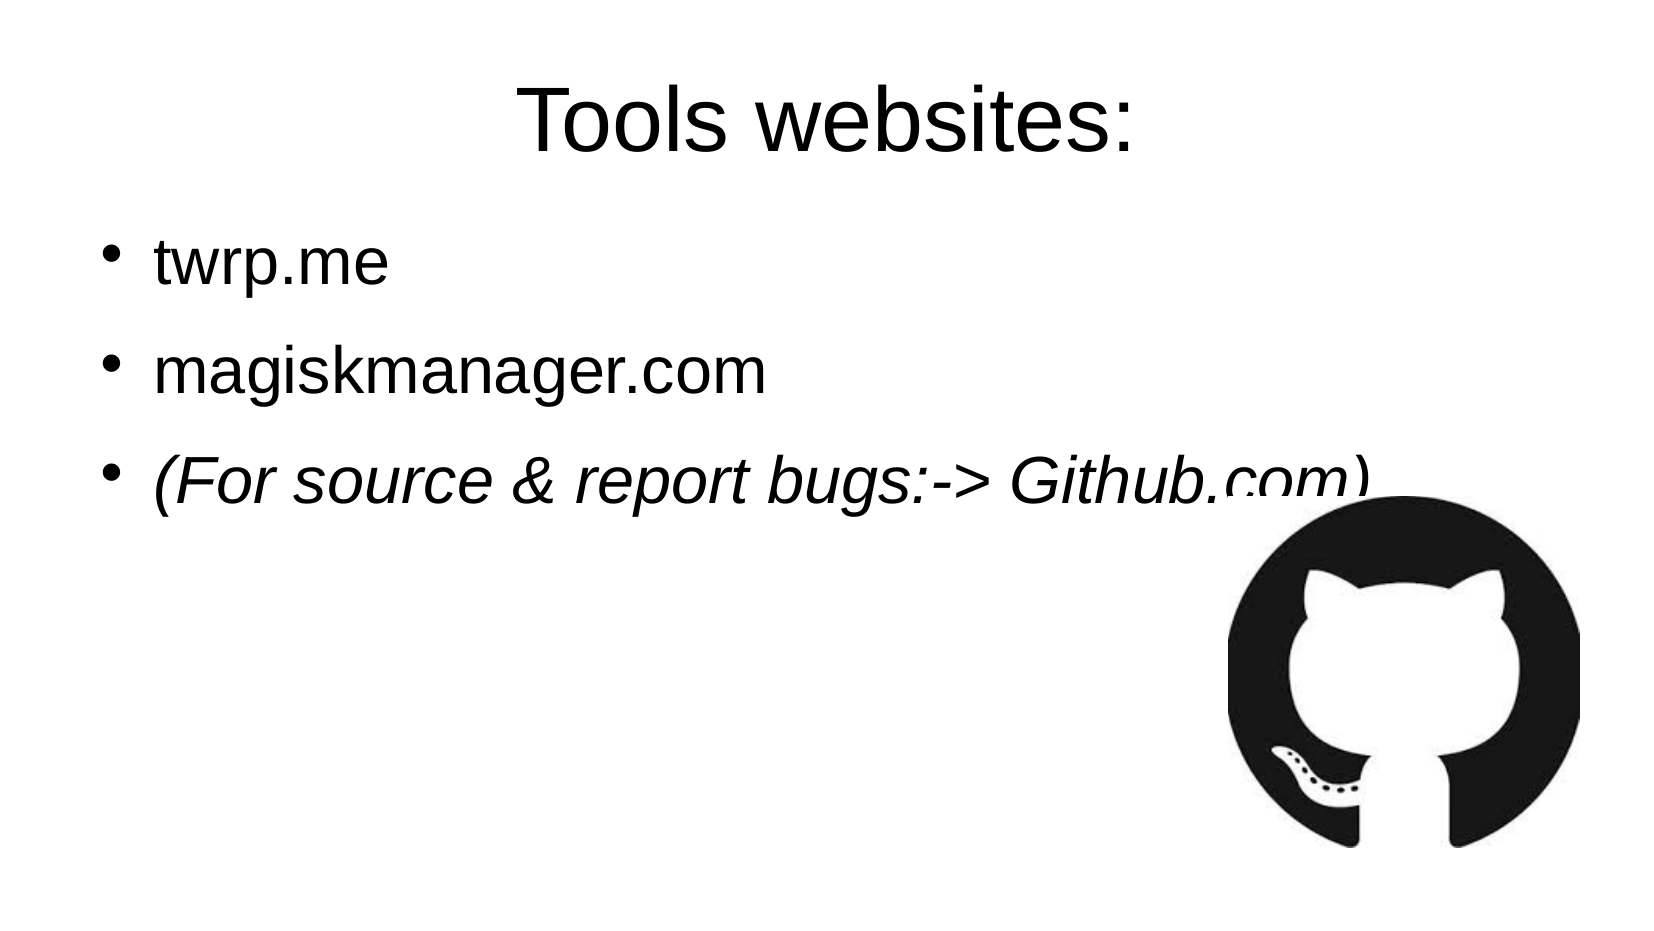

Tools websites:
twrp.me
magiskmanager.com
(For source & report bugs:-> Github.com)